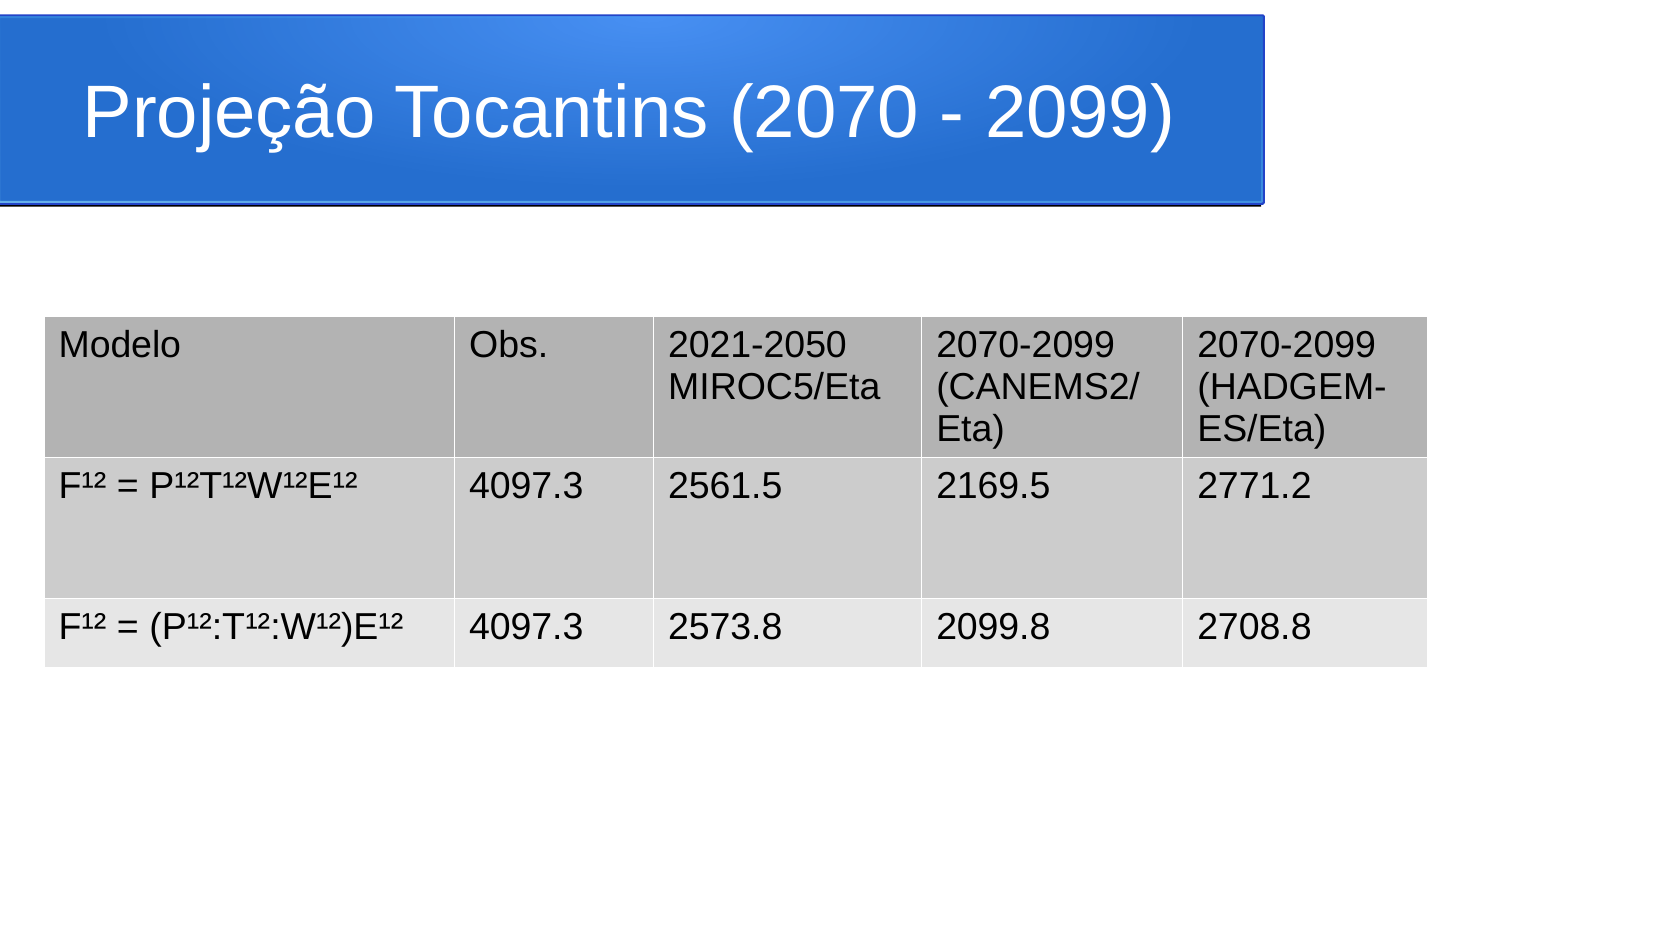

# Projeção Tocantins (2070 - 2099)
| Modelo | Obs. | 2021-2050 MIROC5/Eta | 2070-2099 (CANEMS2/Eta) | 2070-2099 (HADGEM-ES/Eta) |
| --- | --- | --- | --- | --- |
| F¹² = P¹²T¹²W¹²E¹² | 4097.3 | 2561.5 | 2169.5 | 2771.2 |
| F¹² = (P¹²:T¹²:W¹²)E¹² | 4097.3 | 2573.8 | 2099.8 | 2708.8 |